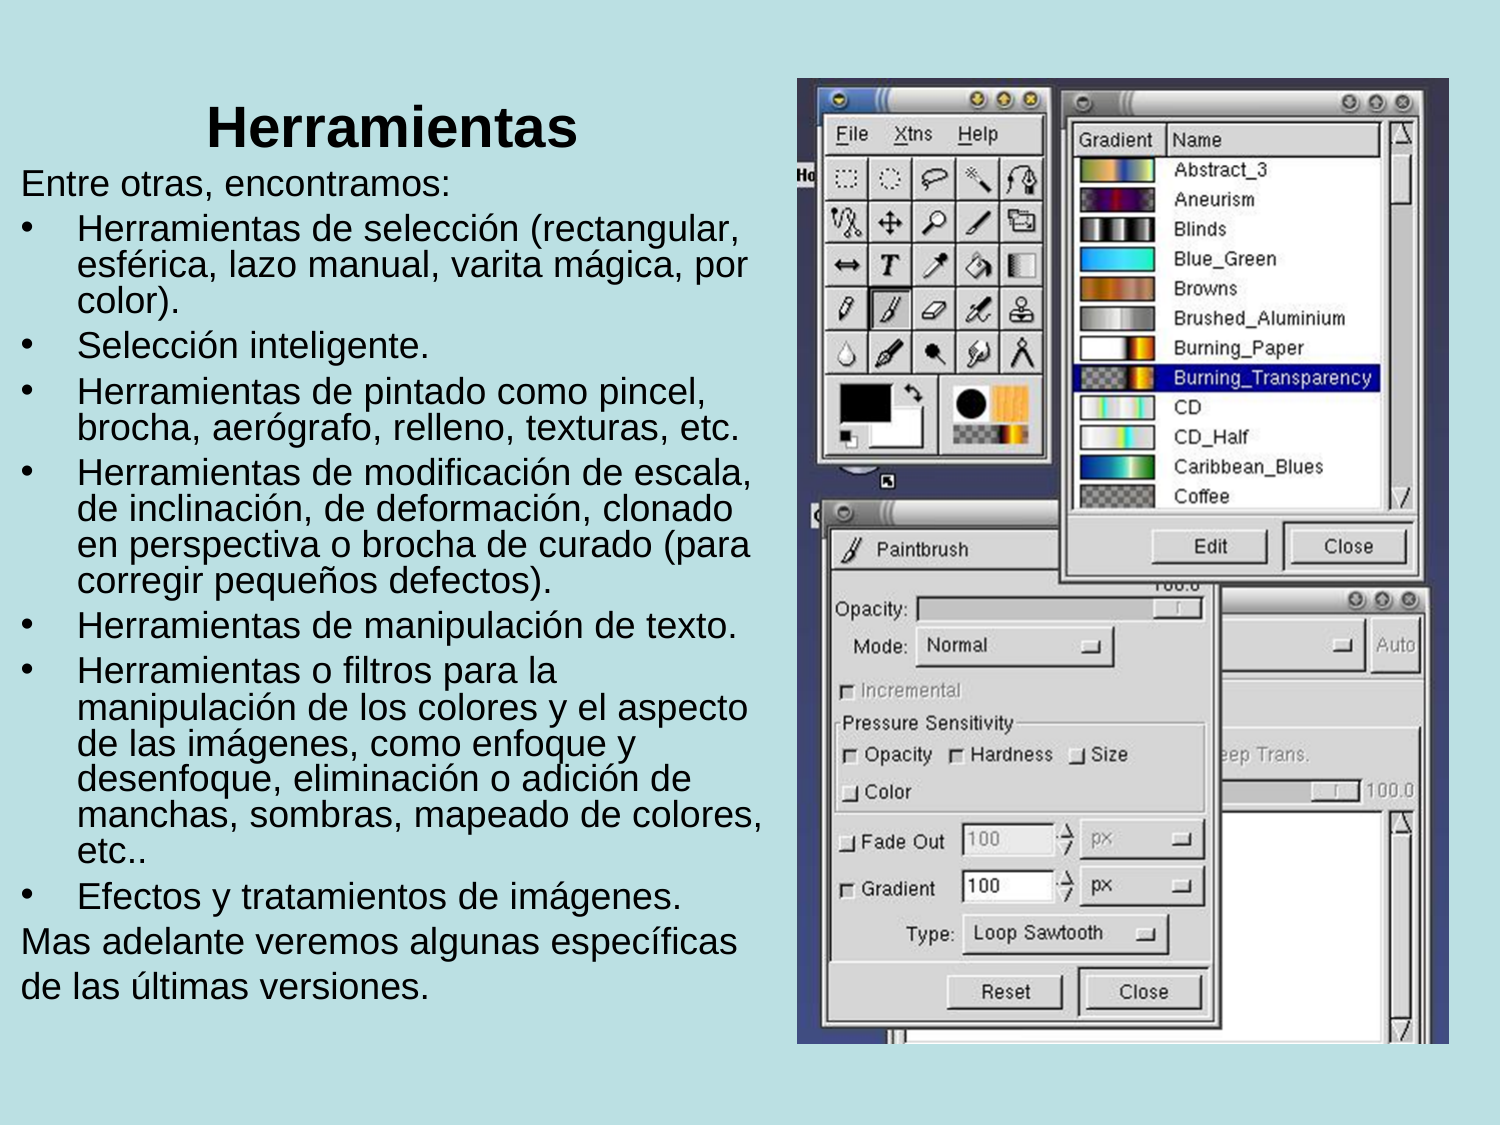

# Herramientas
Entre otras, encontramos:
Herramientas de selección (rectangular, esférica, lazo manual, varita mágica, por color).
Selección inteligente.
Herramientas de pintado como pincel, brocha, aerógrafo, relleno, texturas, etc.
Herramientas de modificación de escala, de inclinación, de deformación, clonado en perspectiva o brocha de curado (para corregir pequeños defectos).
Herramientas de manipulación de texto.
Herramientas o filtros para la manipulación de los colores y el aspecto de las imágenes, como enfoque y desenfoque, eliminación o adición de manchas, sombras, mapeado de colores, etc..
Efectos y tratamientos de imágenes.
Mas adelante veremos algunas específicas
de las últimas versiones.